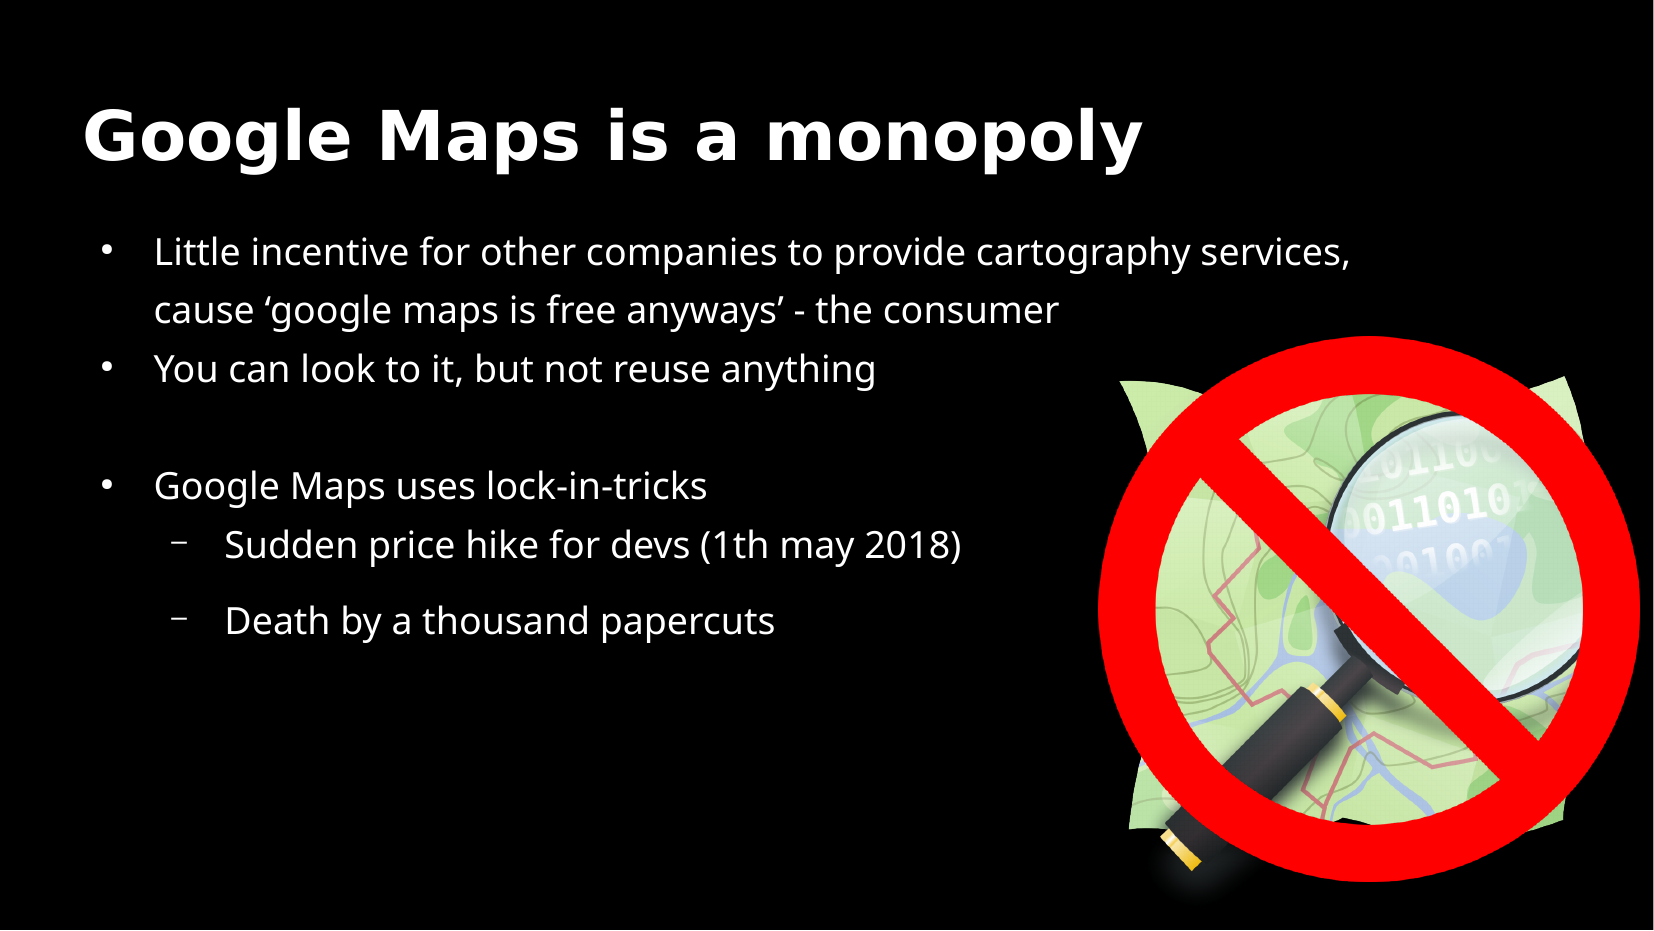

# Google Maps is a monopoly
Little incentive for other companies to provide cartography services,
cause ‘google maps is free anyways’ - the consumer
You can look to it, but not reuse anything
Google Maps uses lock-in-tricks
Sudden price hike for devs (1th may 2018)
Death by a thousand papercuts